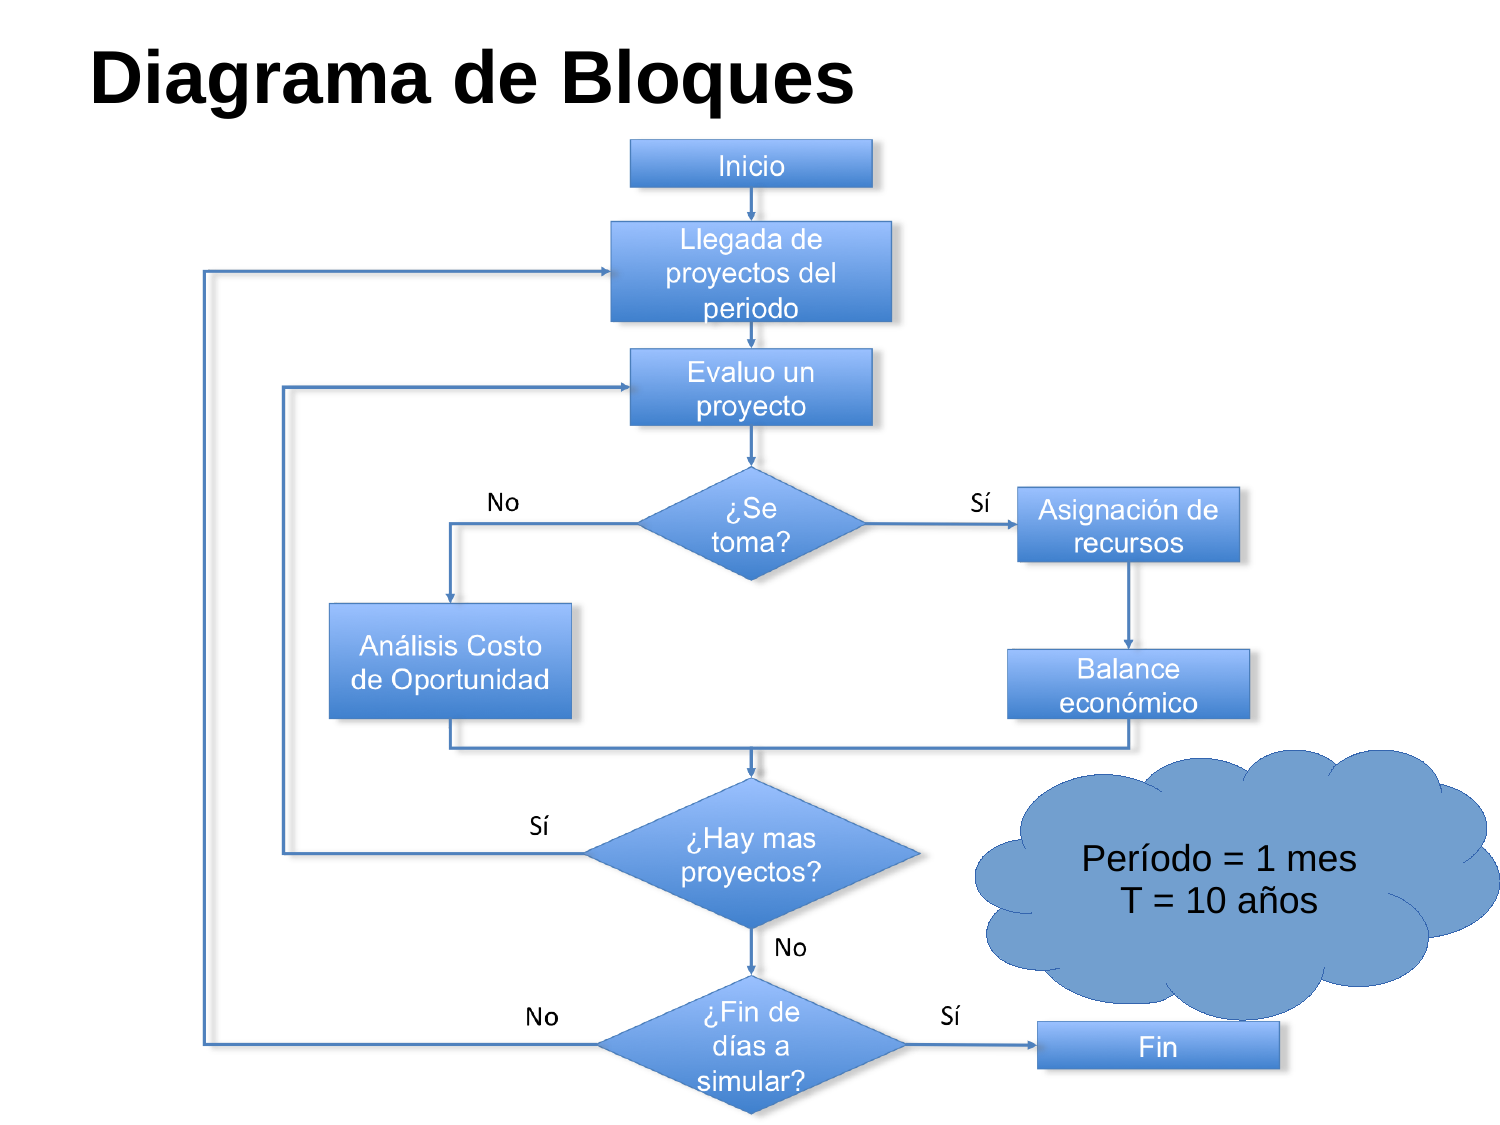

Diagrama de Bloques
Período = 1 mes
T = 10 años